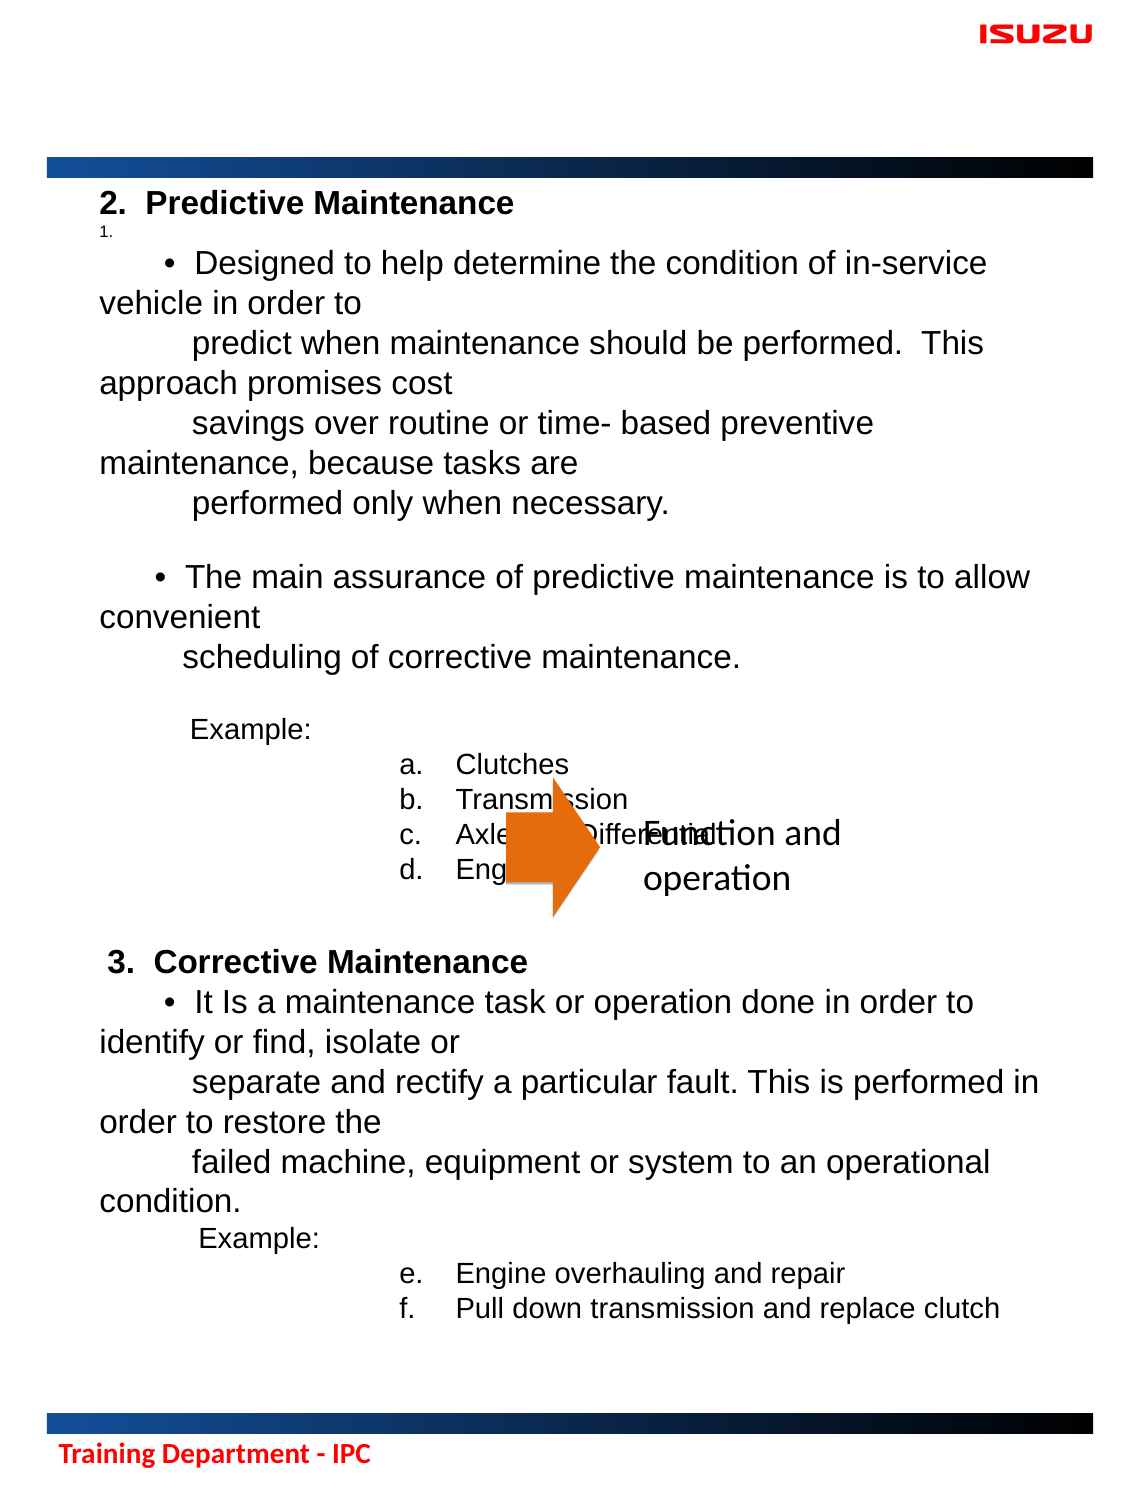

2. Predictive Maintenance
 • Designed to help determine the condition of in-service vehicle in order to
 predict when maintenance should be performed. This approach promises cost
 savings over routine or time- based preventive maintenance, because tasks are
 performed only when necessary.
 • The main assurance of predictive maintenance is to allow convenient
 scheduling of corrective maintenance.
 Example:
Clutches
Transmission
Axle and Differential
Engine
 3. Corrective Maintenance
 • It Is a maintenance task or operation done in order to identify or find, isolate or
 separate and rectify a particular fault. This is performed in order to restore the
 failed machine, equipment or system to an operational condition.
 Example:
Engine overhauling and repair
Pull down transmission and replace clutch
Function and operation